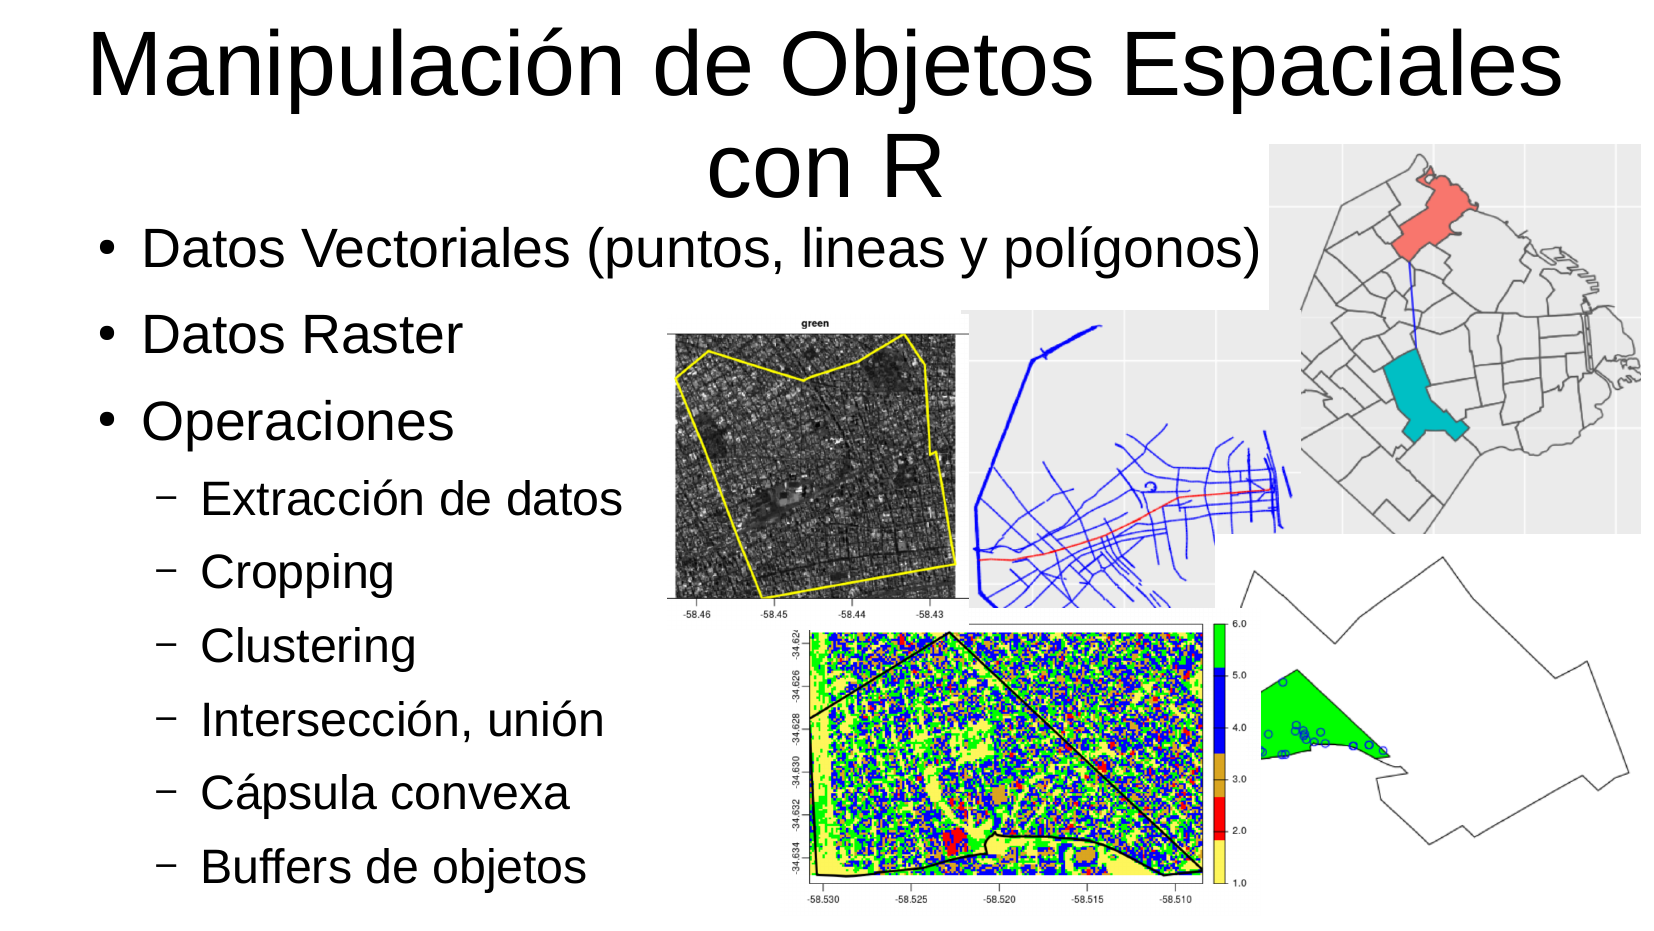

# Manipulación de Objetos Espaciales con R
Datos Vectoriales (puntos, lineas y polígonos)
Datos Raster
Operaciones
Extracción de datos
Cropping
Clustering
Intersección, unión
Cápsula convexa
Buffers de objetos